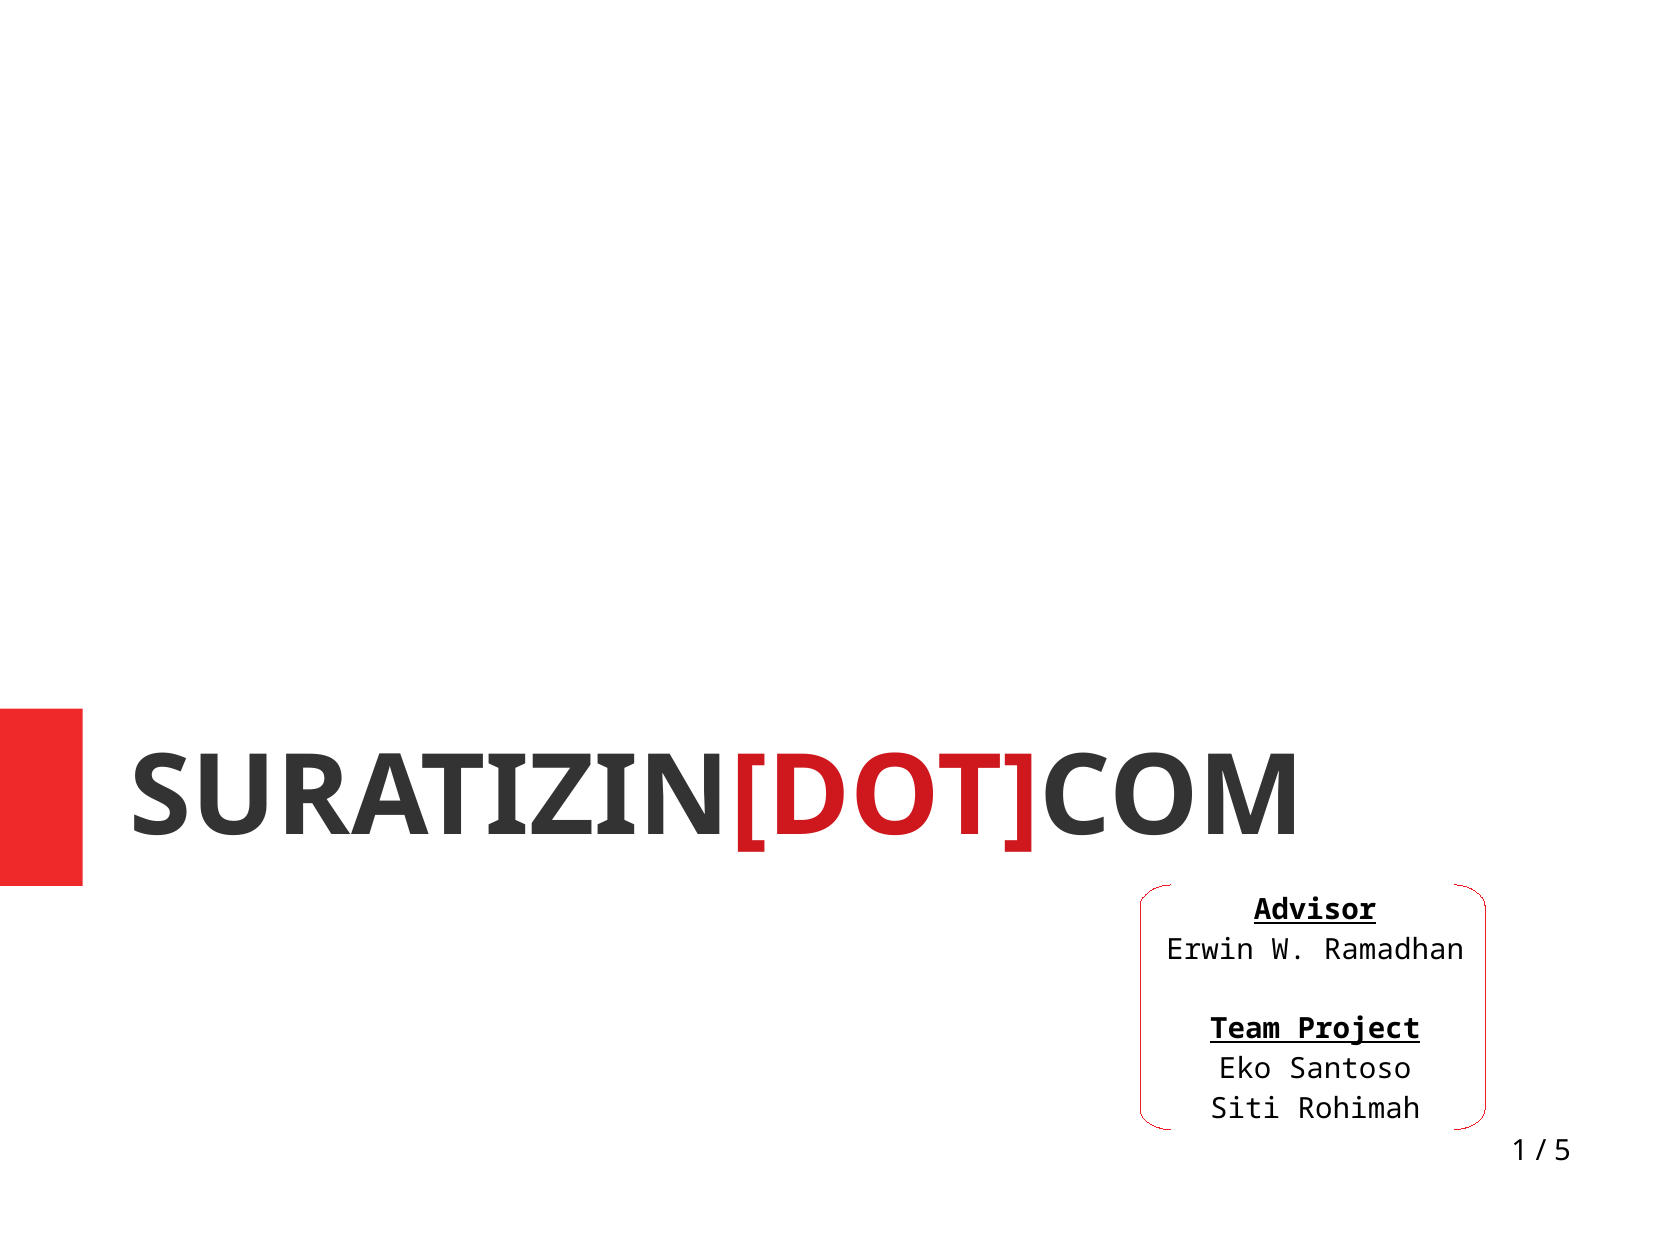

# SURATIZIN[DOT]COM
Advisor
Erwin W. Ramadhan
Team Project
Eko Santoso
Siti Rohimah
1